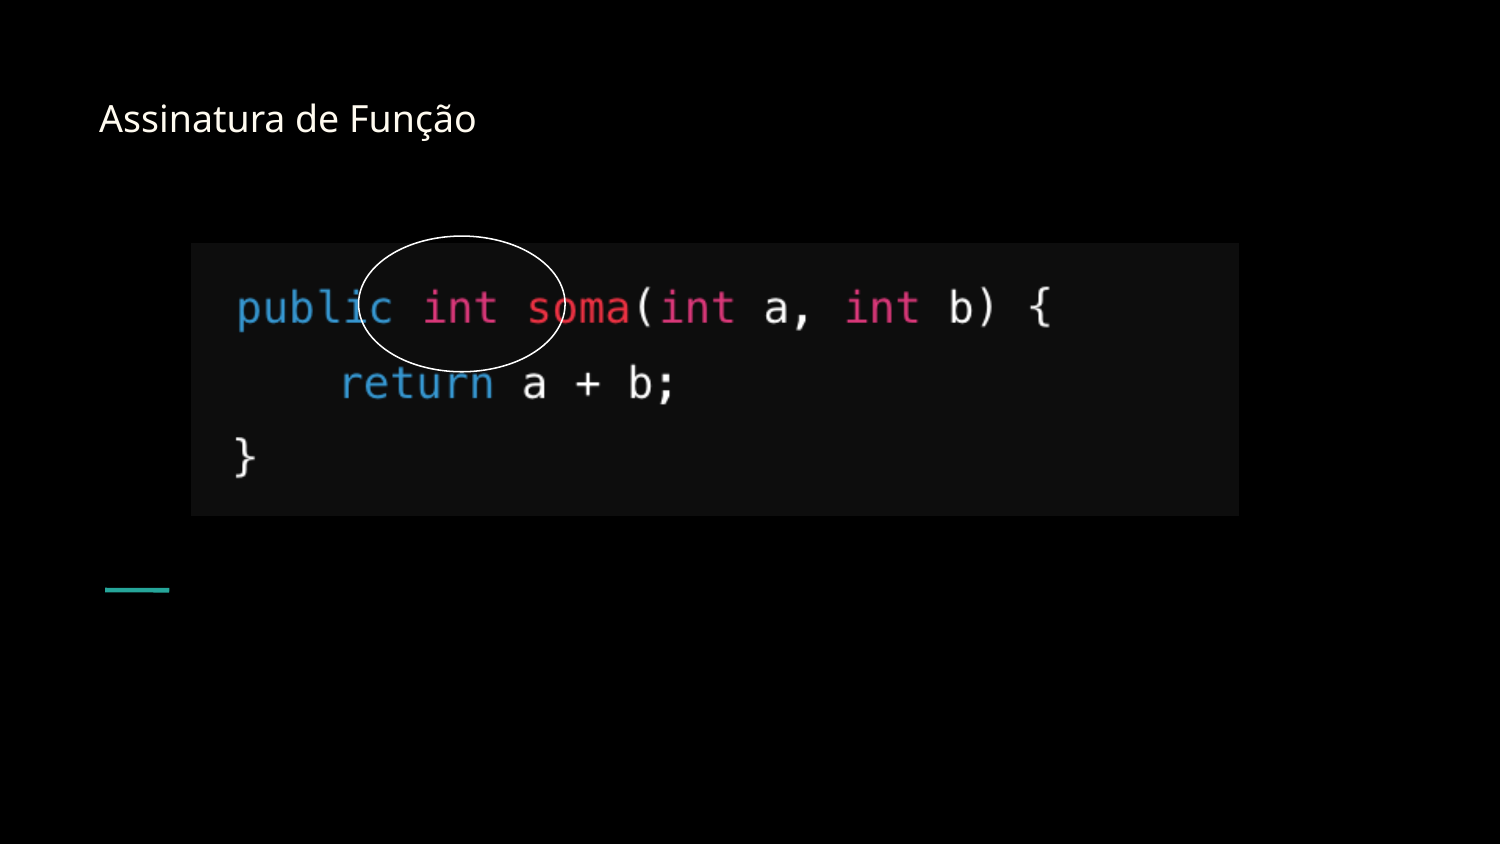

# Assinatura de Função
int: Tipo de retorno da função.